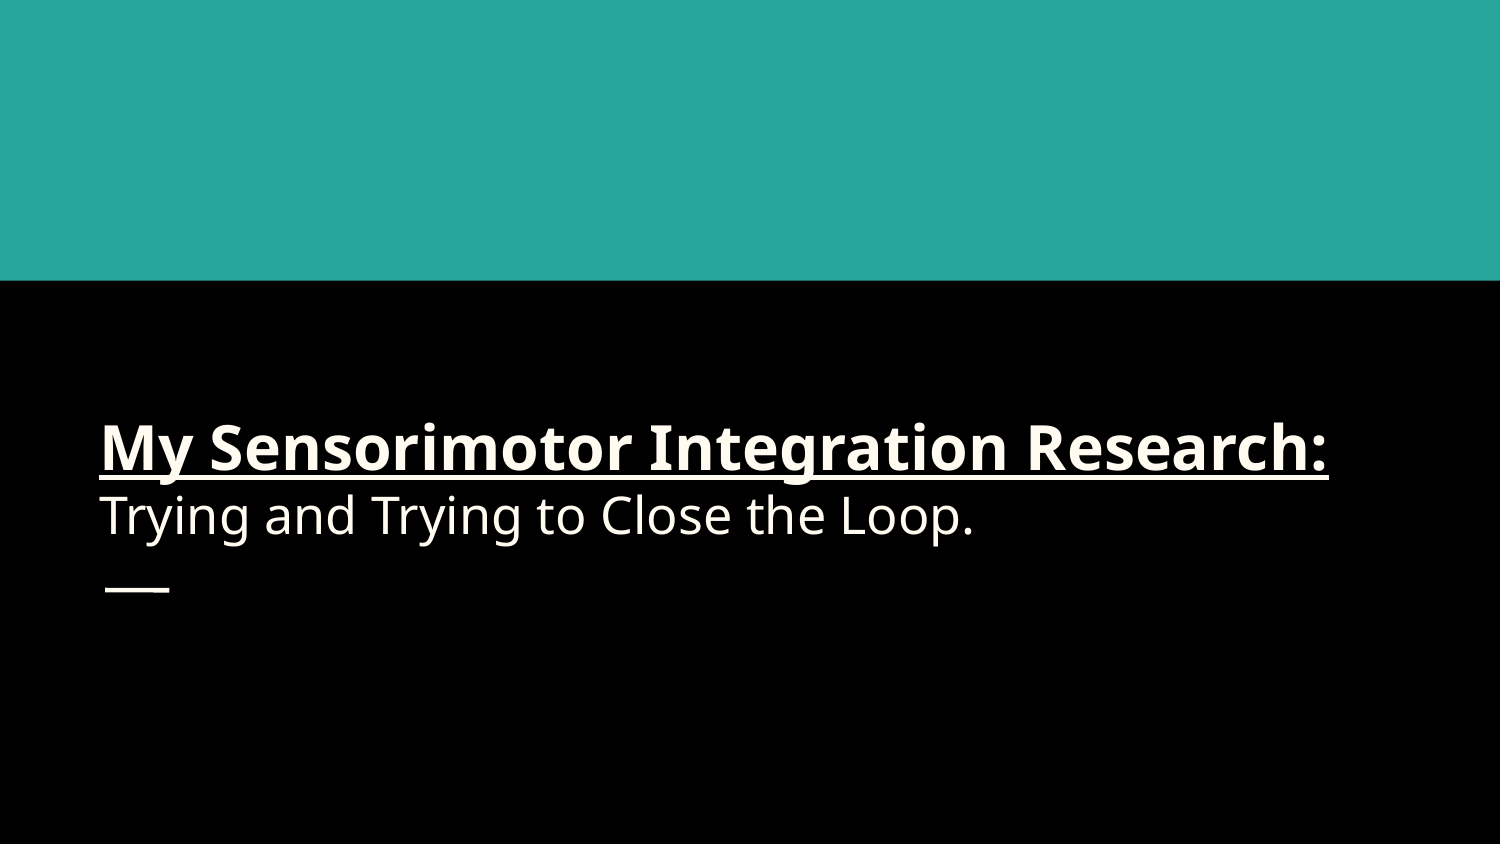

# My Sensorimotor Integration Research: Trying and Trying to Close the Loop.